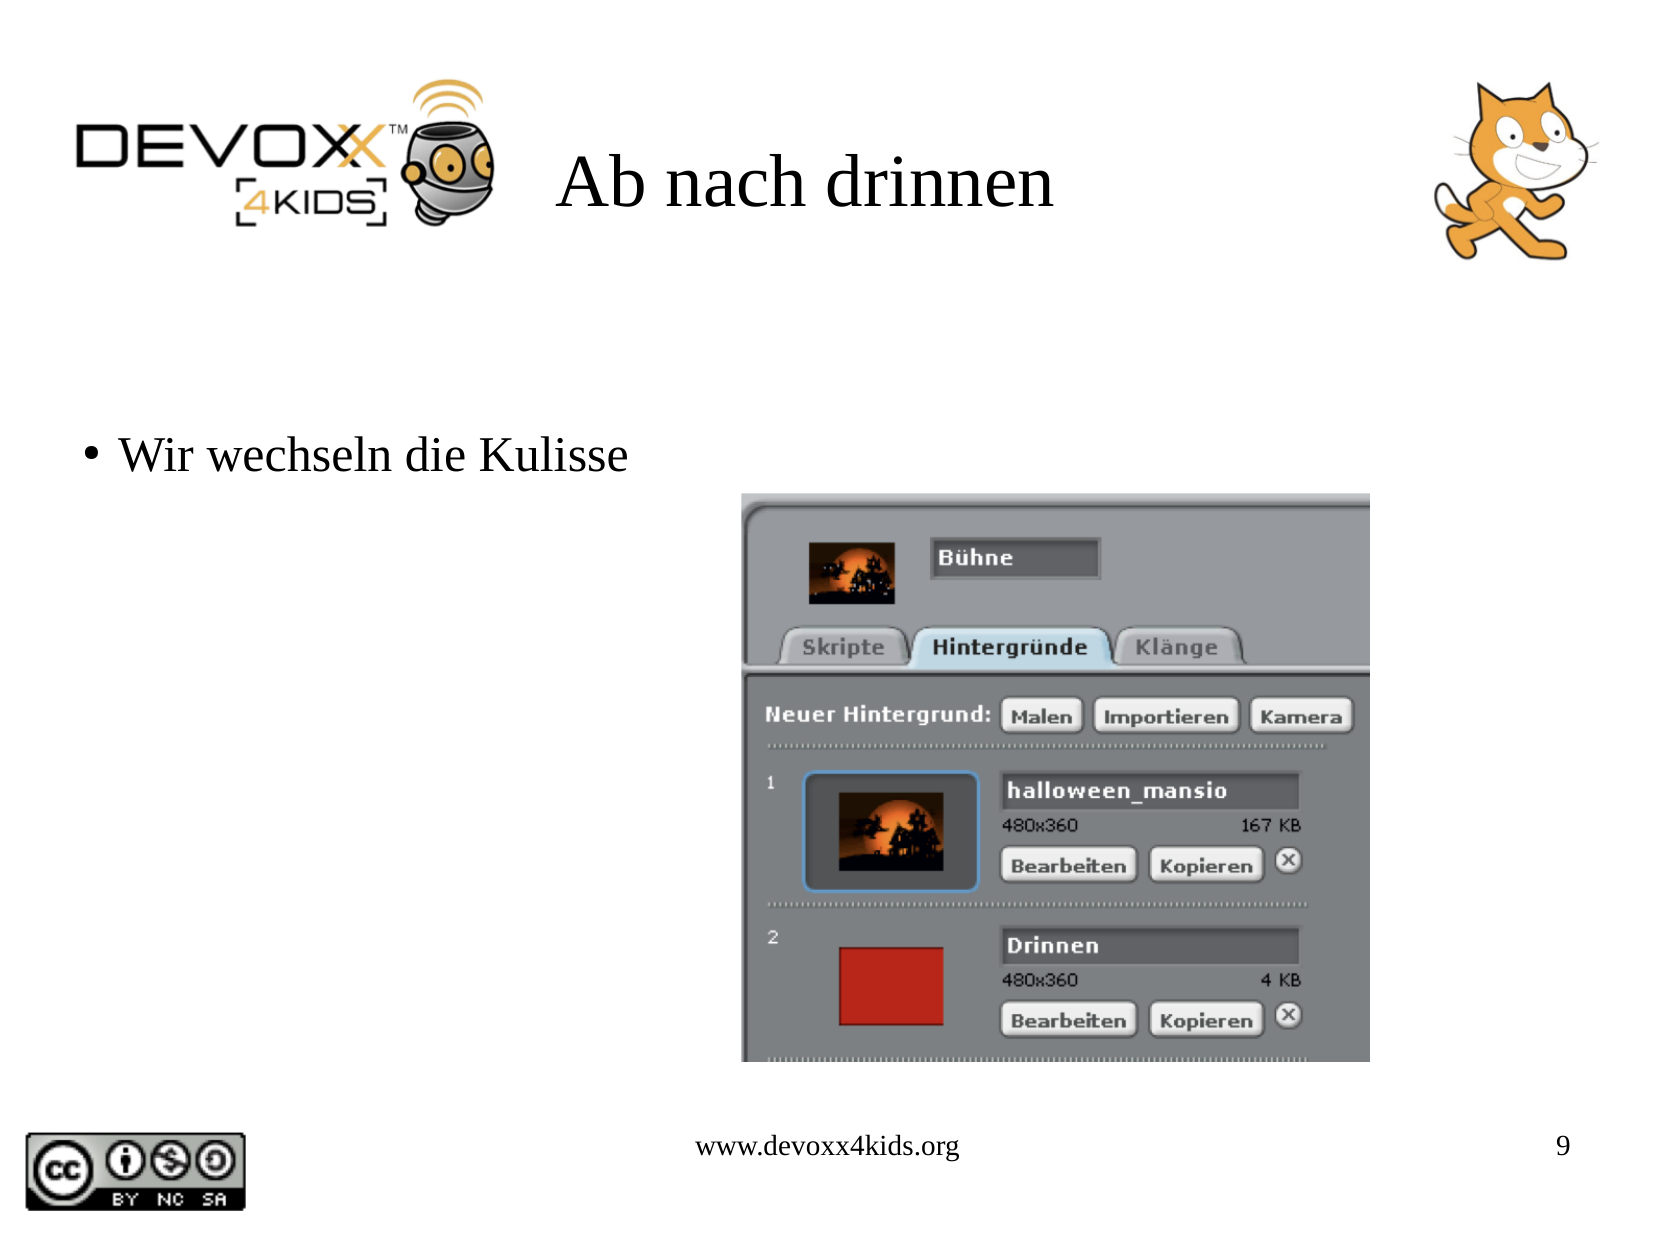

# Ab nach drinnen
Wir wechseln die Kulisse
www.devoxx4kids.org
9